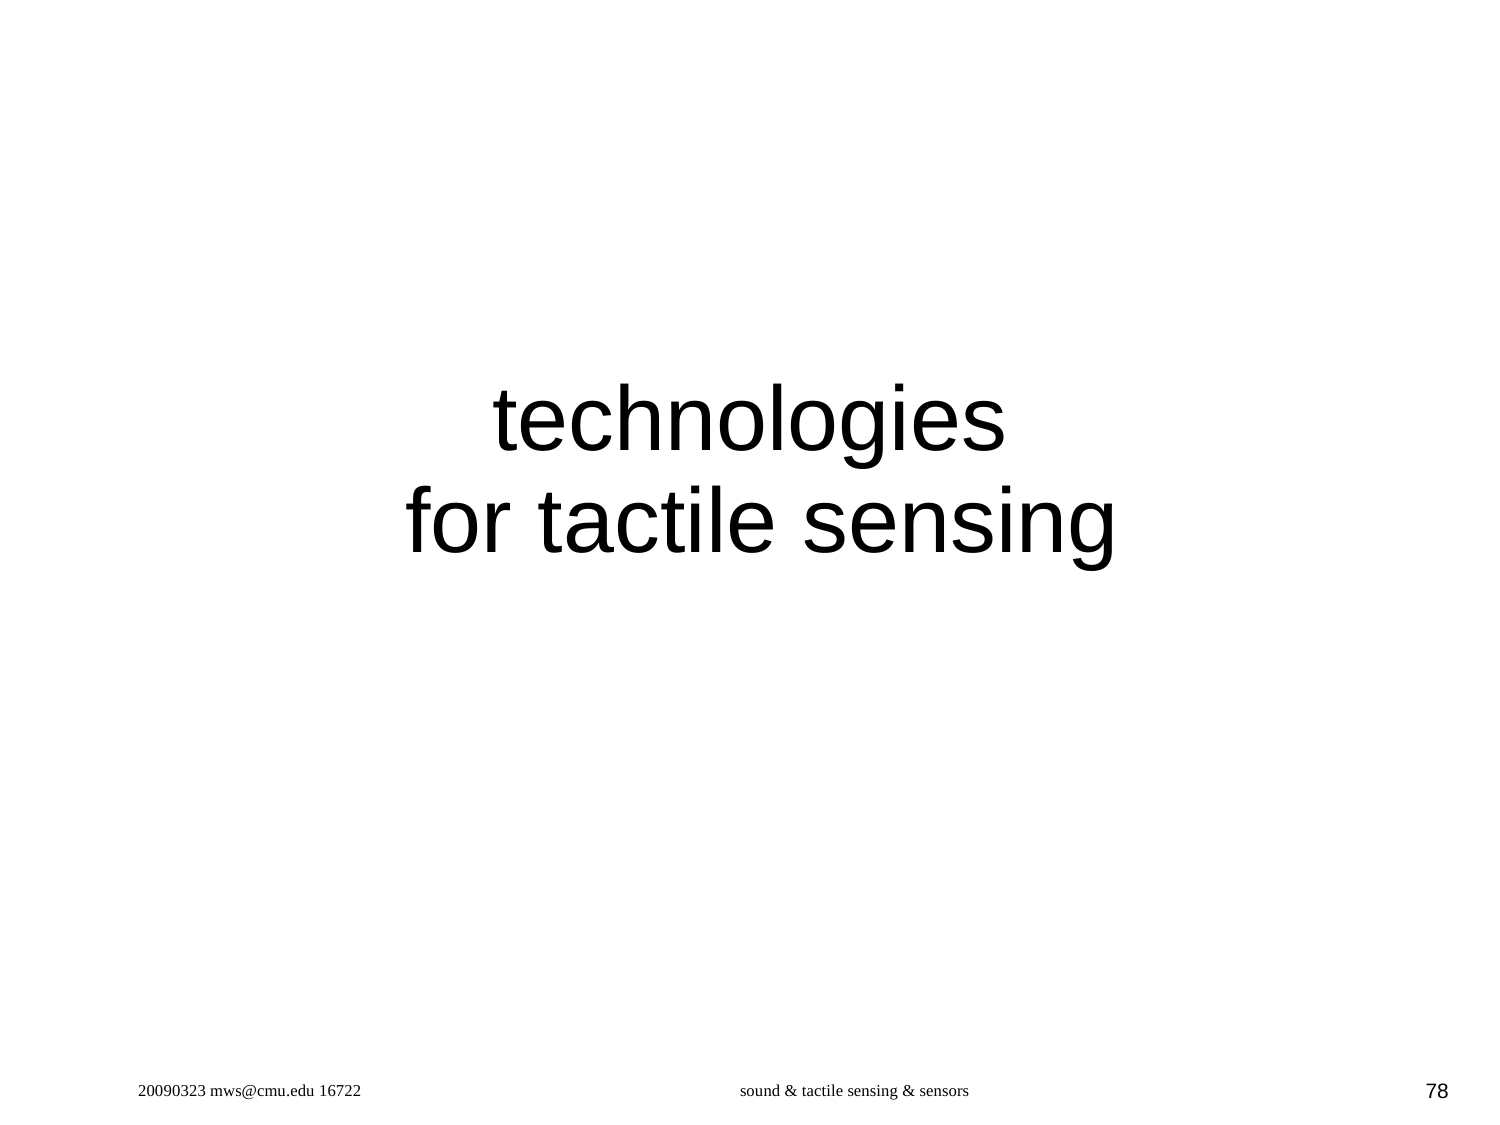

# technologies for tactile sensing
78
20090323 mws@cmu.edu 16722
sound & tactile sensing & sensors